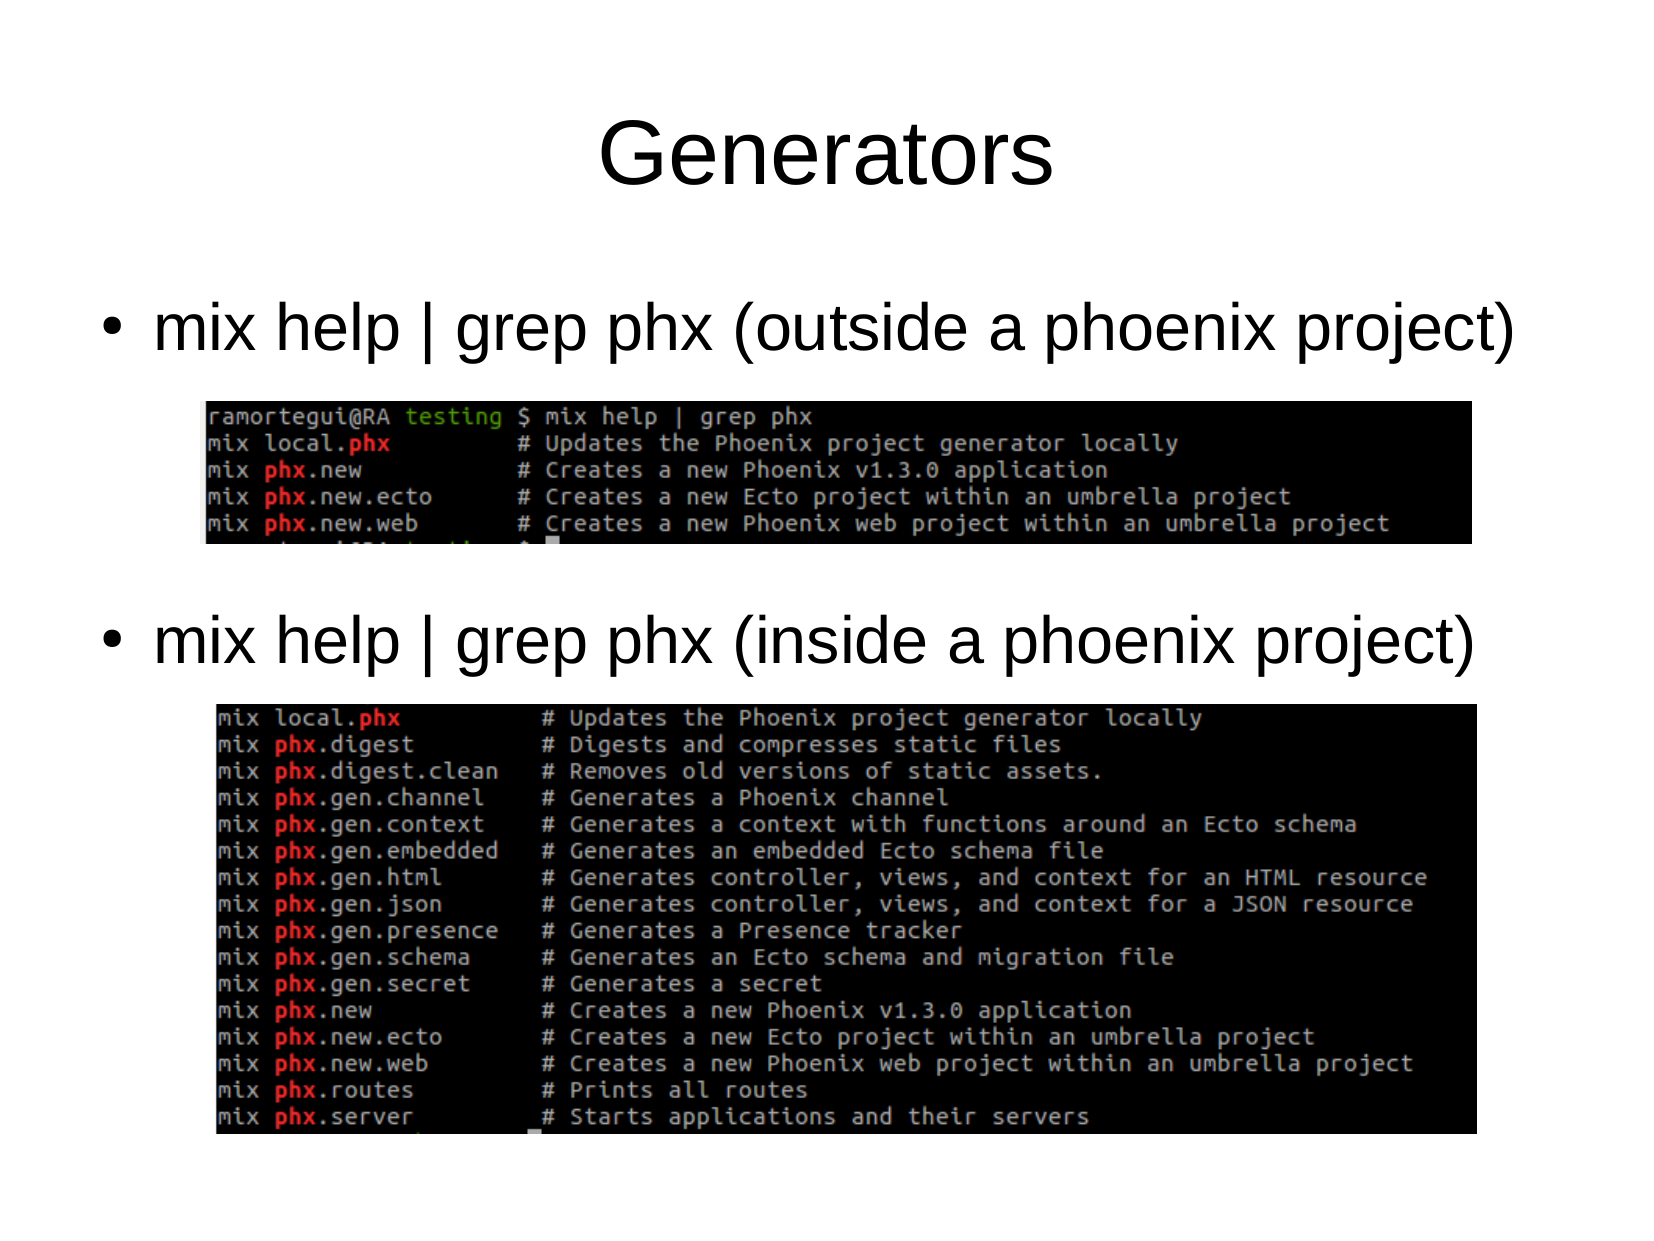

# Generators
mix help | grep phx (outside a phoenix project)
mix help | grep phx (inside a phoenix project)